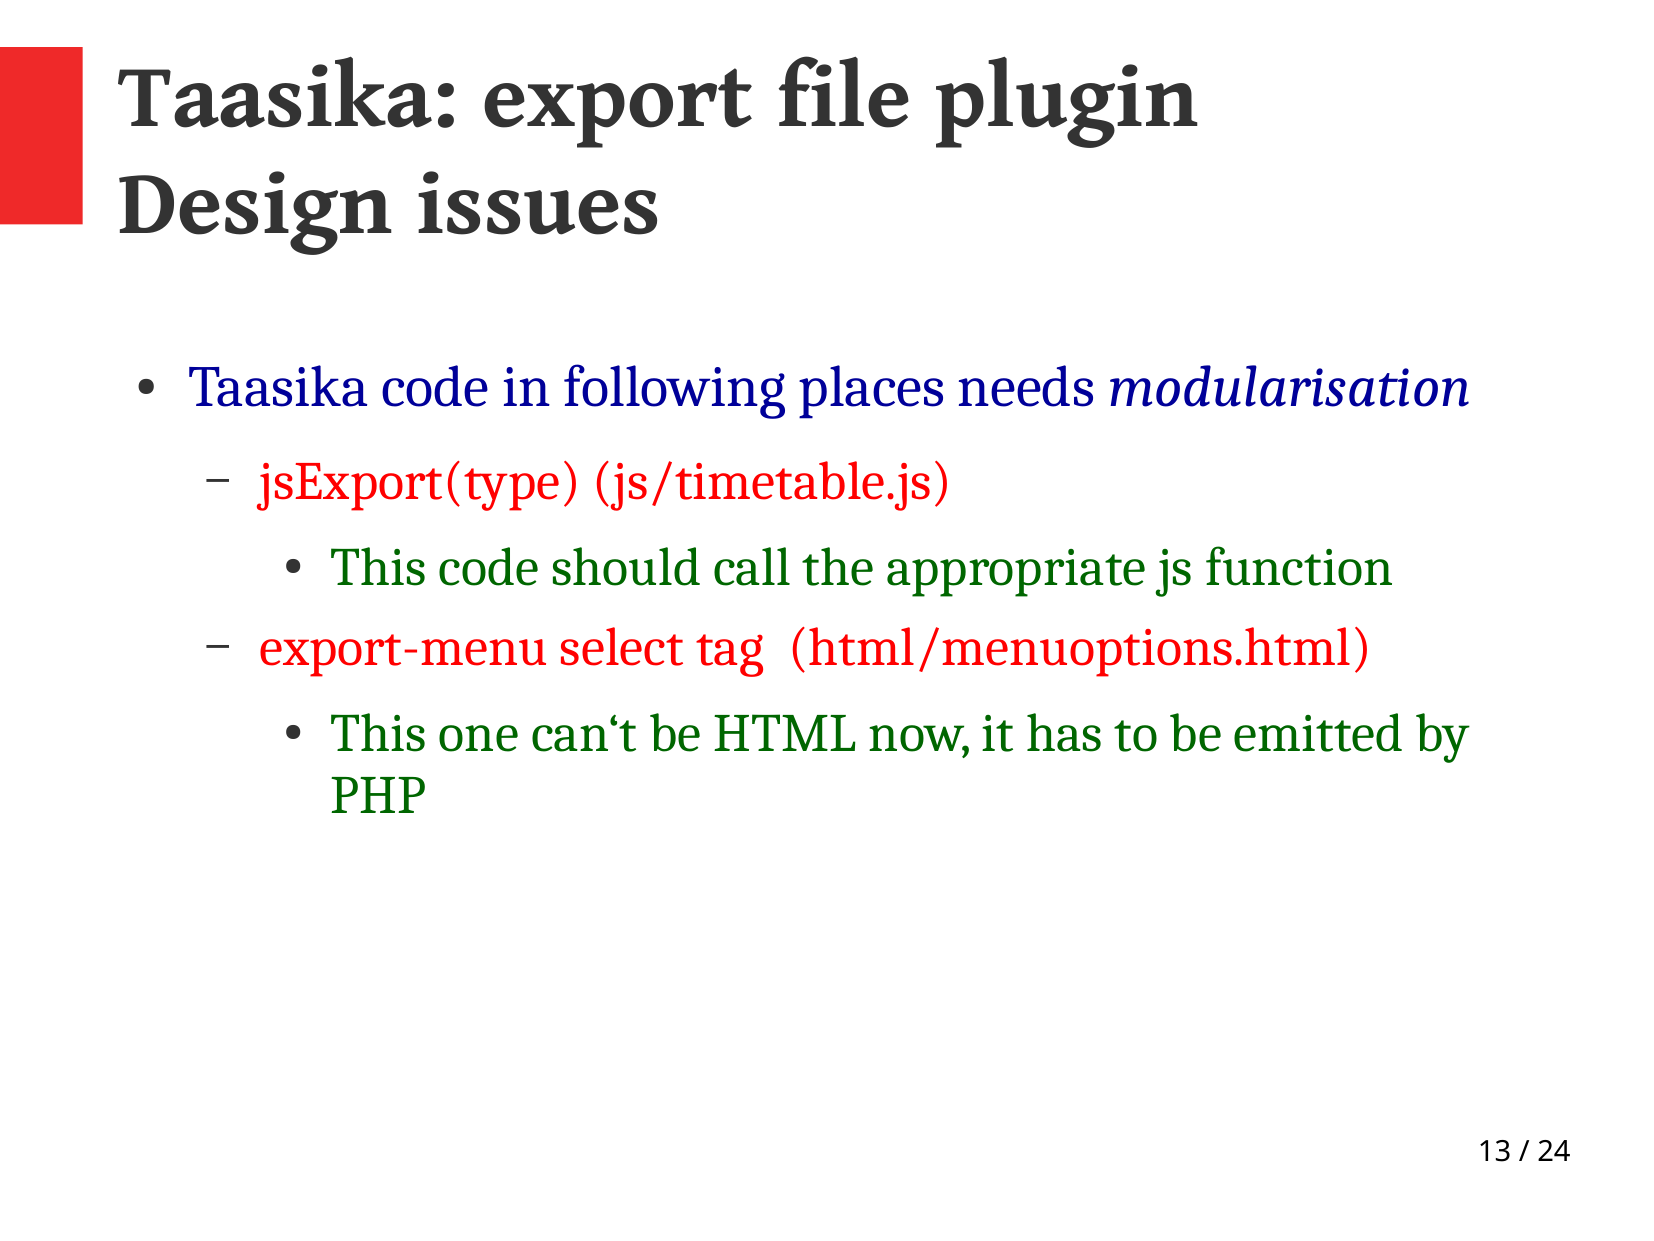

# Taasika: export file plugin Design issues
Taasika code in following places needs modularisation
jsExport(type) (js/timetable.js)
This code should call the appropriate js function
export-menu select tag (html/menuoptions.html)
This one can‘t be HTML now, it has to be emitted by PHP
13